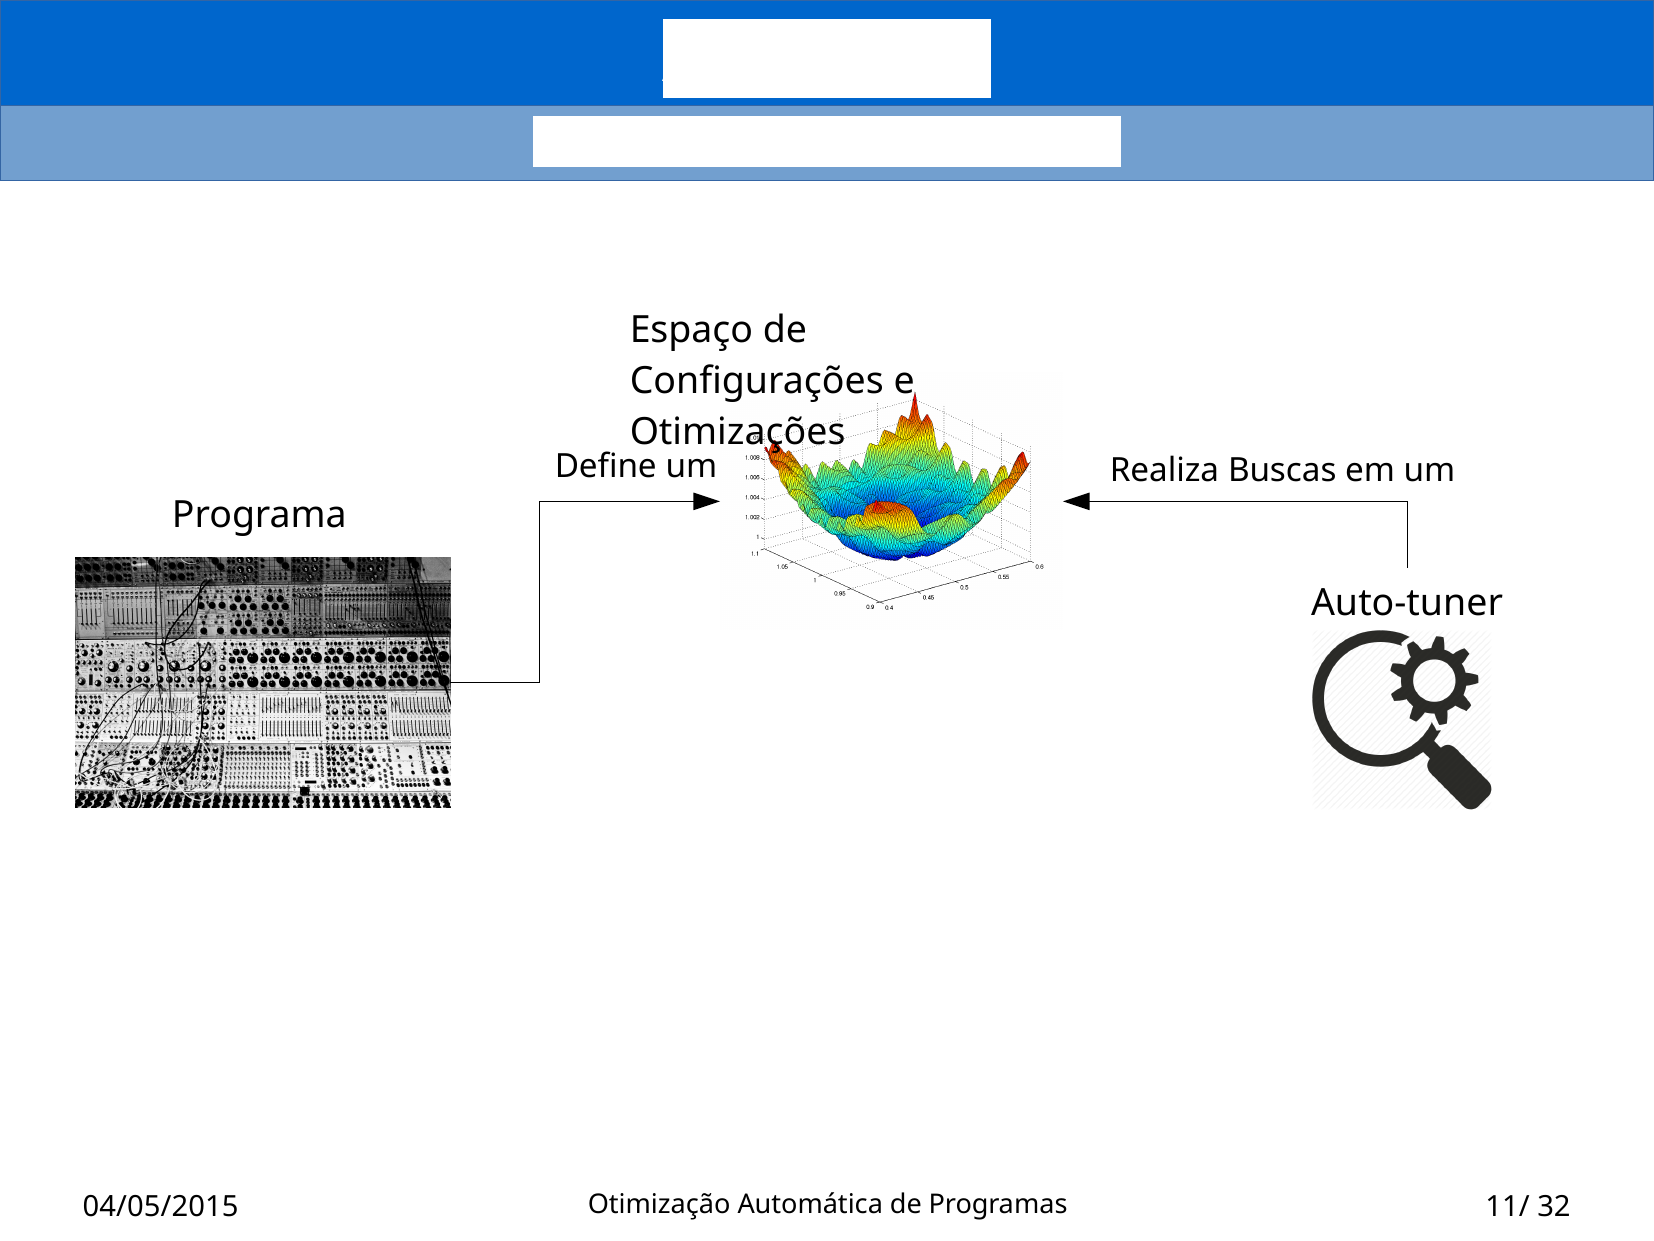

# Auto-tuning
Navegando em Espaços de Busca
Espaço de Configurações e Otimizações
Define um
Realiza Buscas em um
Programa
Auto-tuner
11